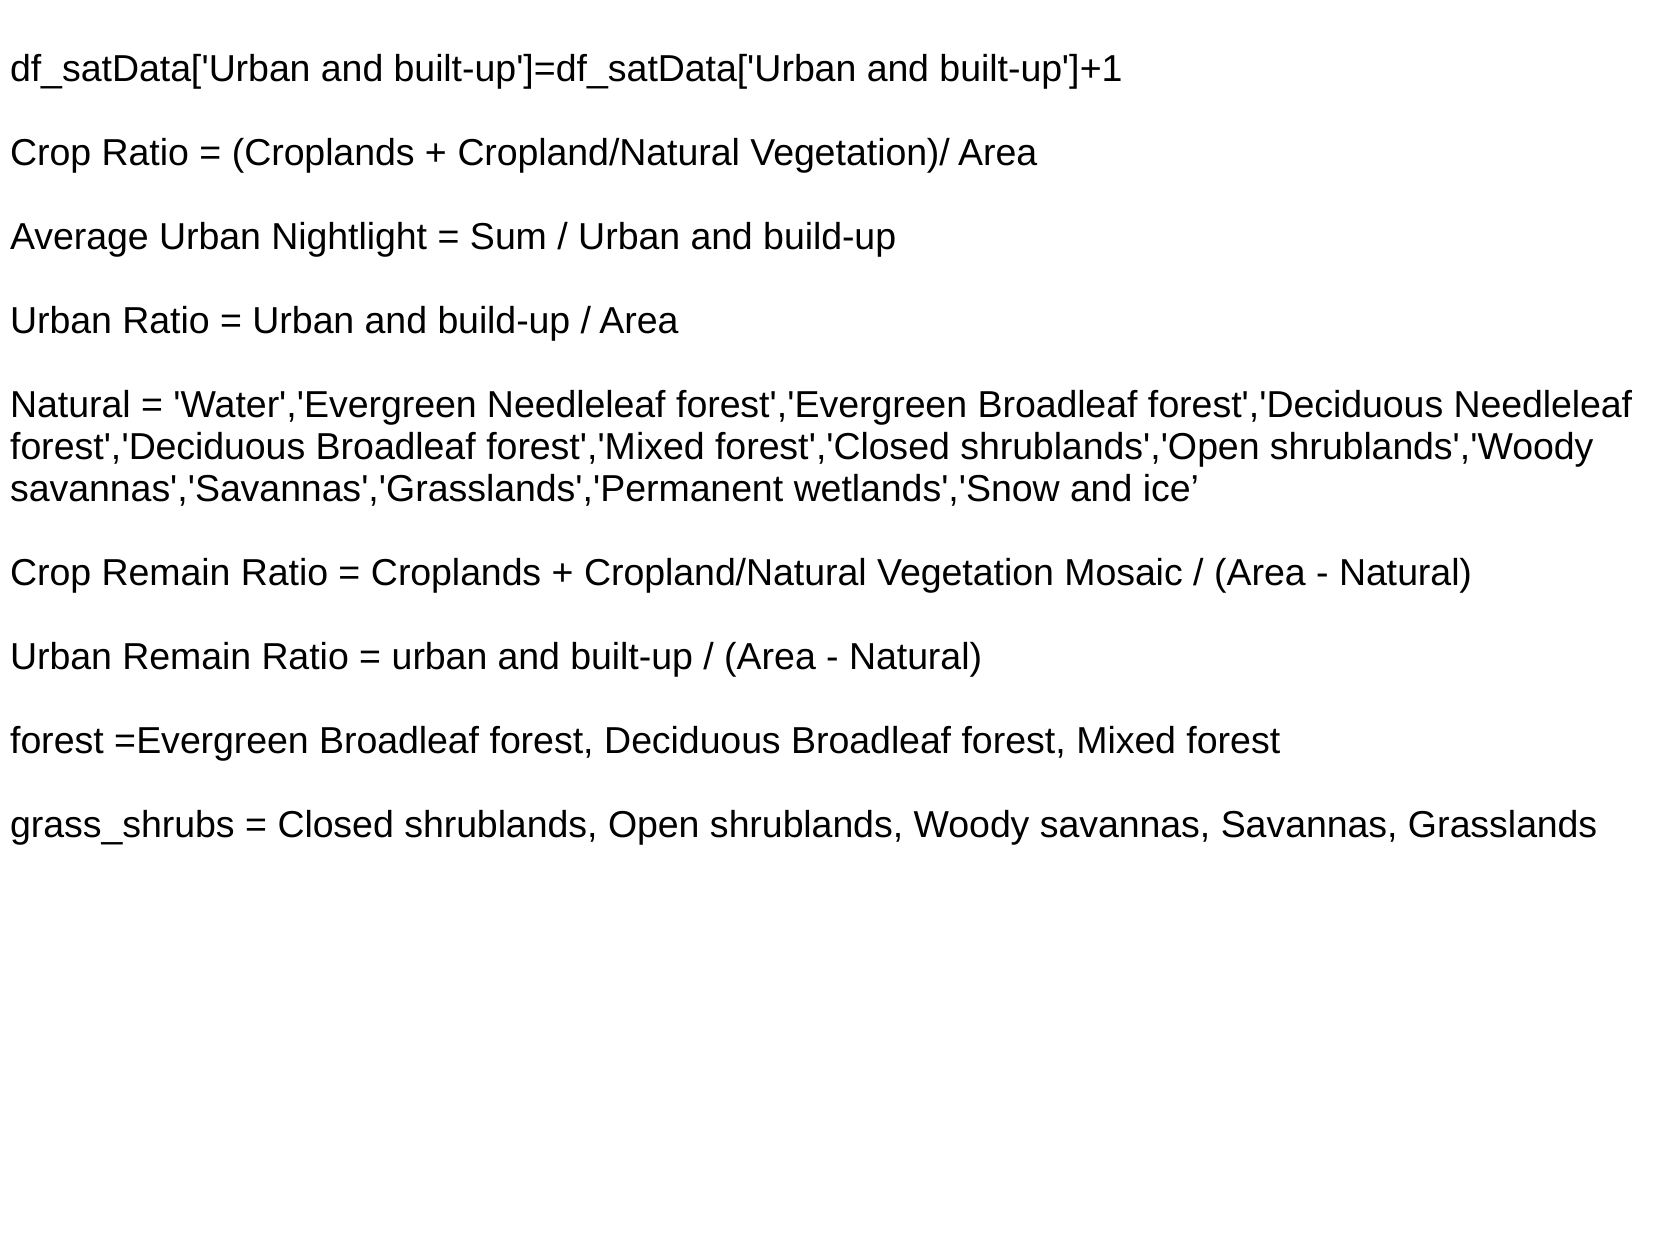

df_satData['Urban and built-up']=df_satData['Urban and built-up']+1
Crop Ratio = (Croplands + Cropland/Natural Vegetation)/ Area
Average Urban Nightlight = Sum / Urban and build-up
Urban Ratio = Urban and build-up / Area
Natural = 'Water','Evergreen Needleleaf forest','Evergreen Broadleaf forest','Deciduous Needleleaf forest','Deciduous Broadleaf forest','Mixed forest','Closed shrublands','Open shrublands','Woody savannas','Savannas','Grasslands','Permanent wetlands','Snow and ice’
Crop Remain Ratio = Croplands + Cropland/Natural Vegetation Mosaic / (Area - Natural)
Urban Remain Ratio = urban and built-up / (Area - Natural)
forest =Evergreen Broadleaf forest, Deciduous Broadleaf forest, Mixed forest
grass_shrubs = Closed shrublands, Open shrublands, Woody savannas, Savannas, Grasslands